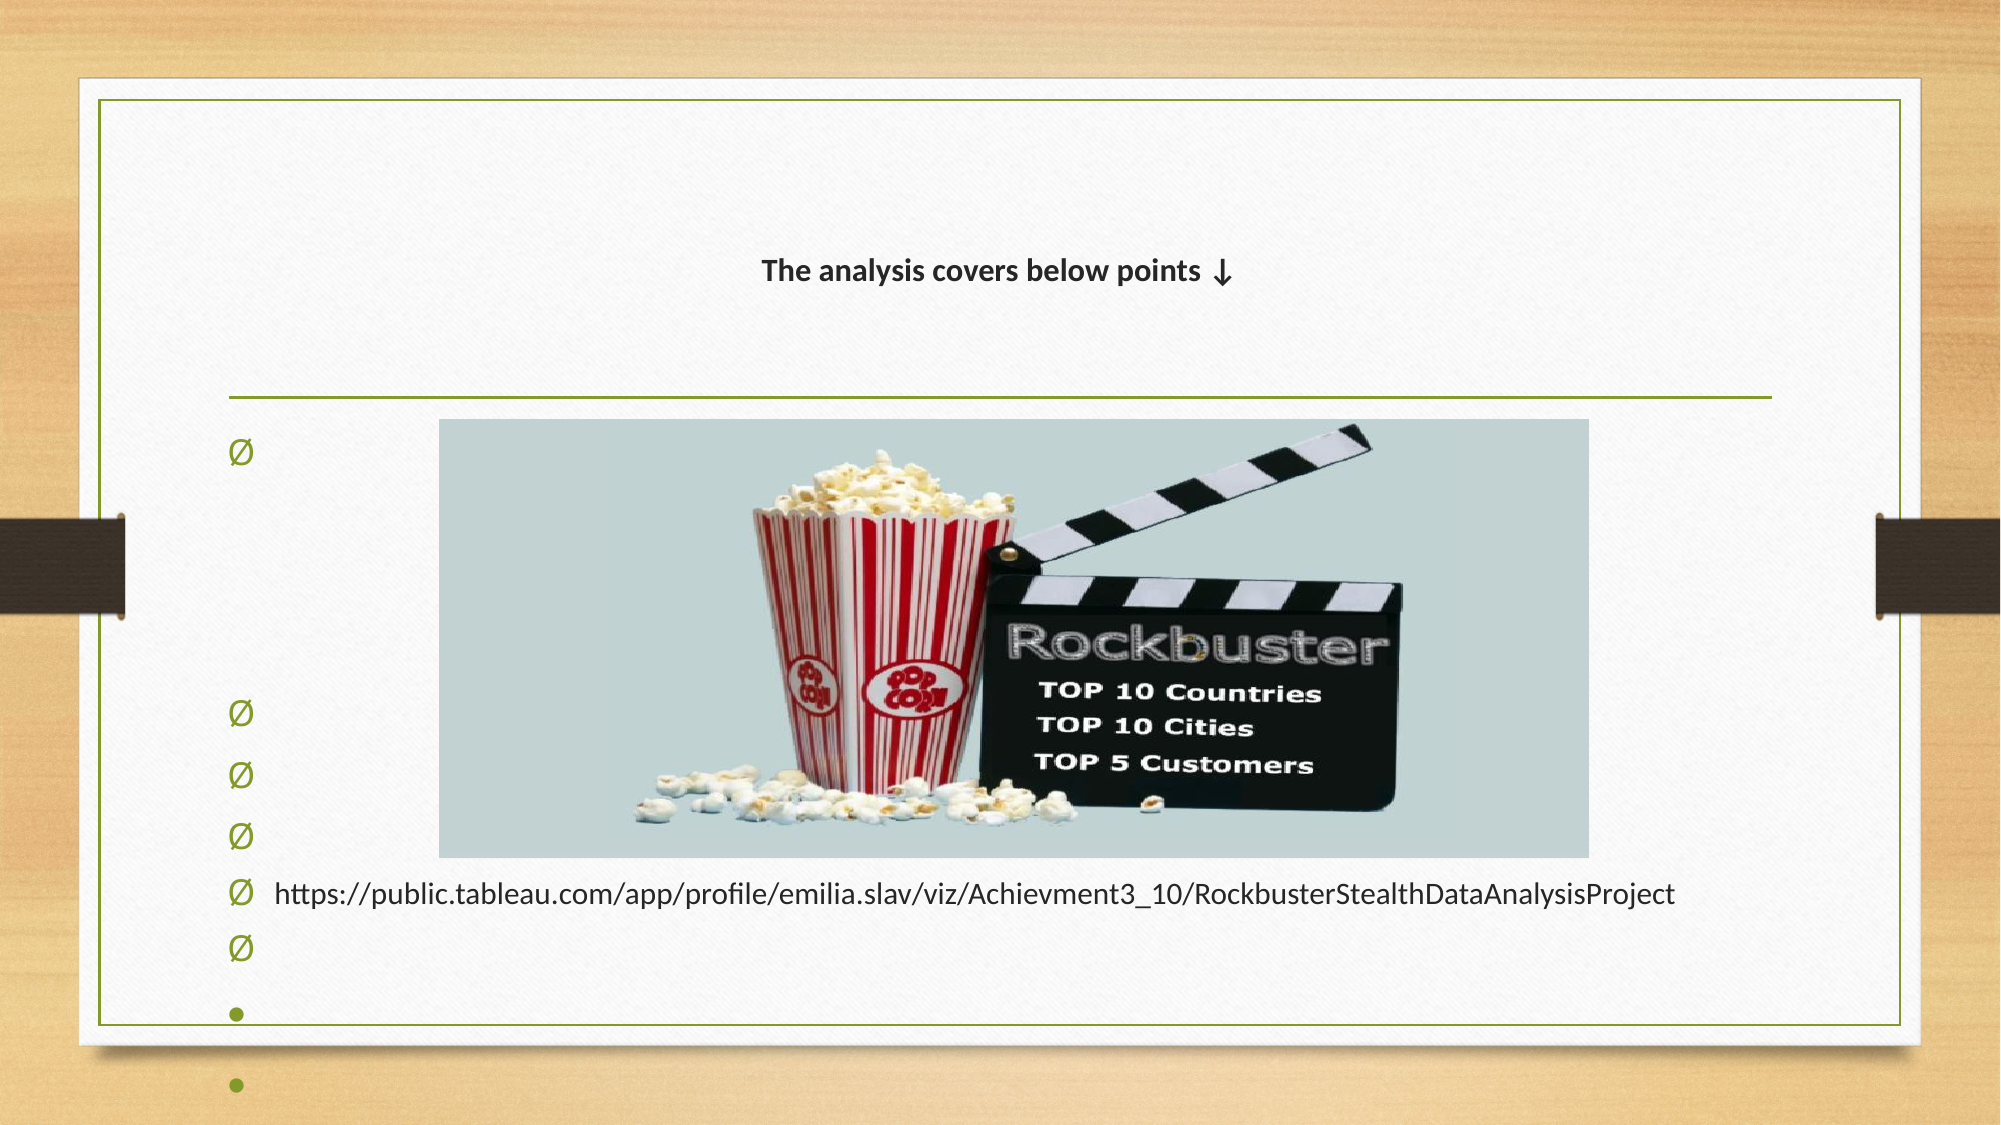

# The analysis covers below points ↓
https://public.tableau.com/app/profile/emilia.slav/viz/Achievment3_10/RockbusterStealthDataAnalysisProject